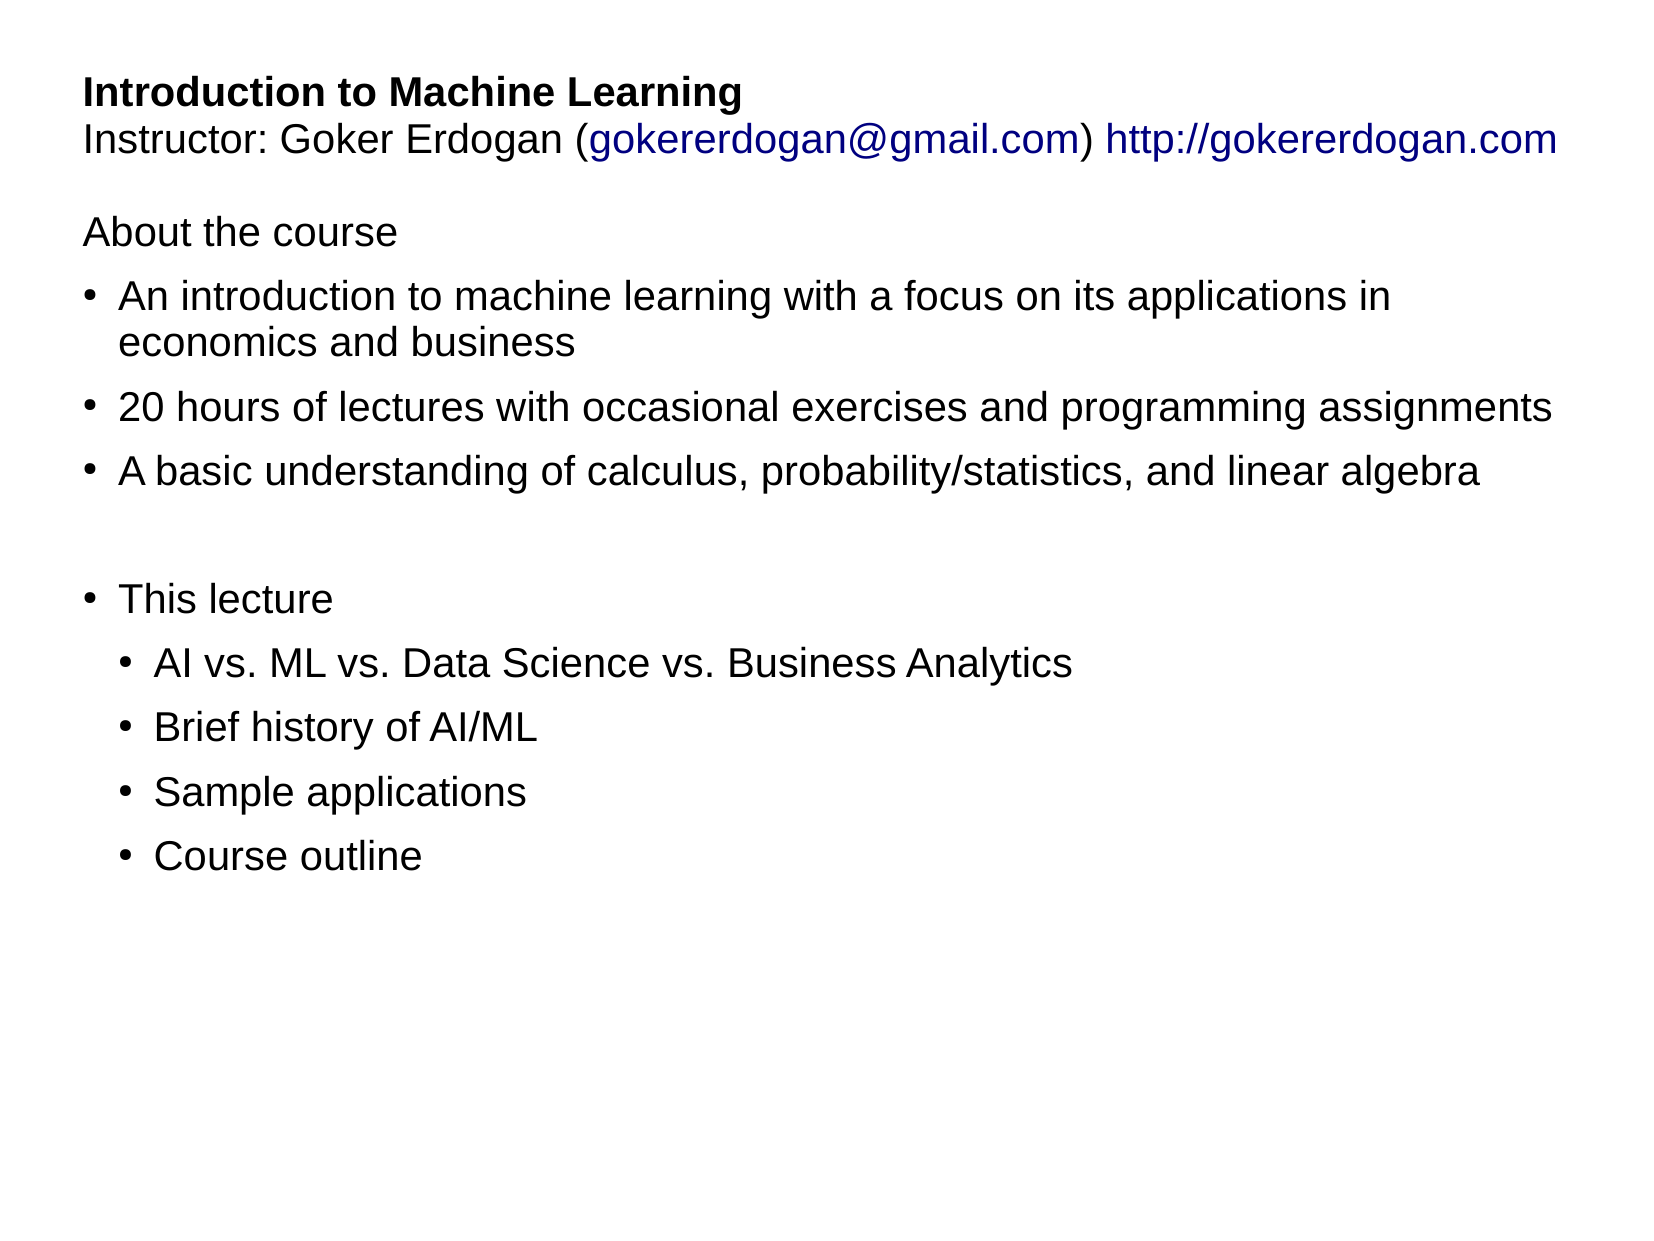

# Introduction to Machine Learning
Instructor: Goker Erdogan (gokererdogan@gmail.com) http://gokererdogan.com
About the course
An introduction to machine learning with a focus on its applications in economics and business
20 hours of lectures with occasional exercises and programming assignments
A basic understanding of calculus, probability/statistics, and linear algebra
This lecture
AI vs. ML vs. Data Science vs. Business Analytics
Brief history of AI/ML
Sample applications
Course outline